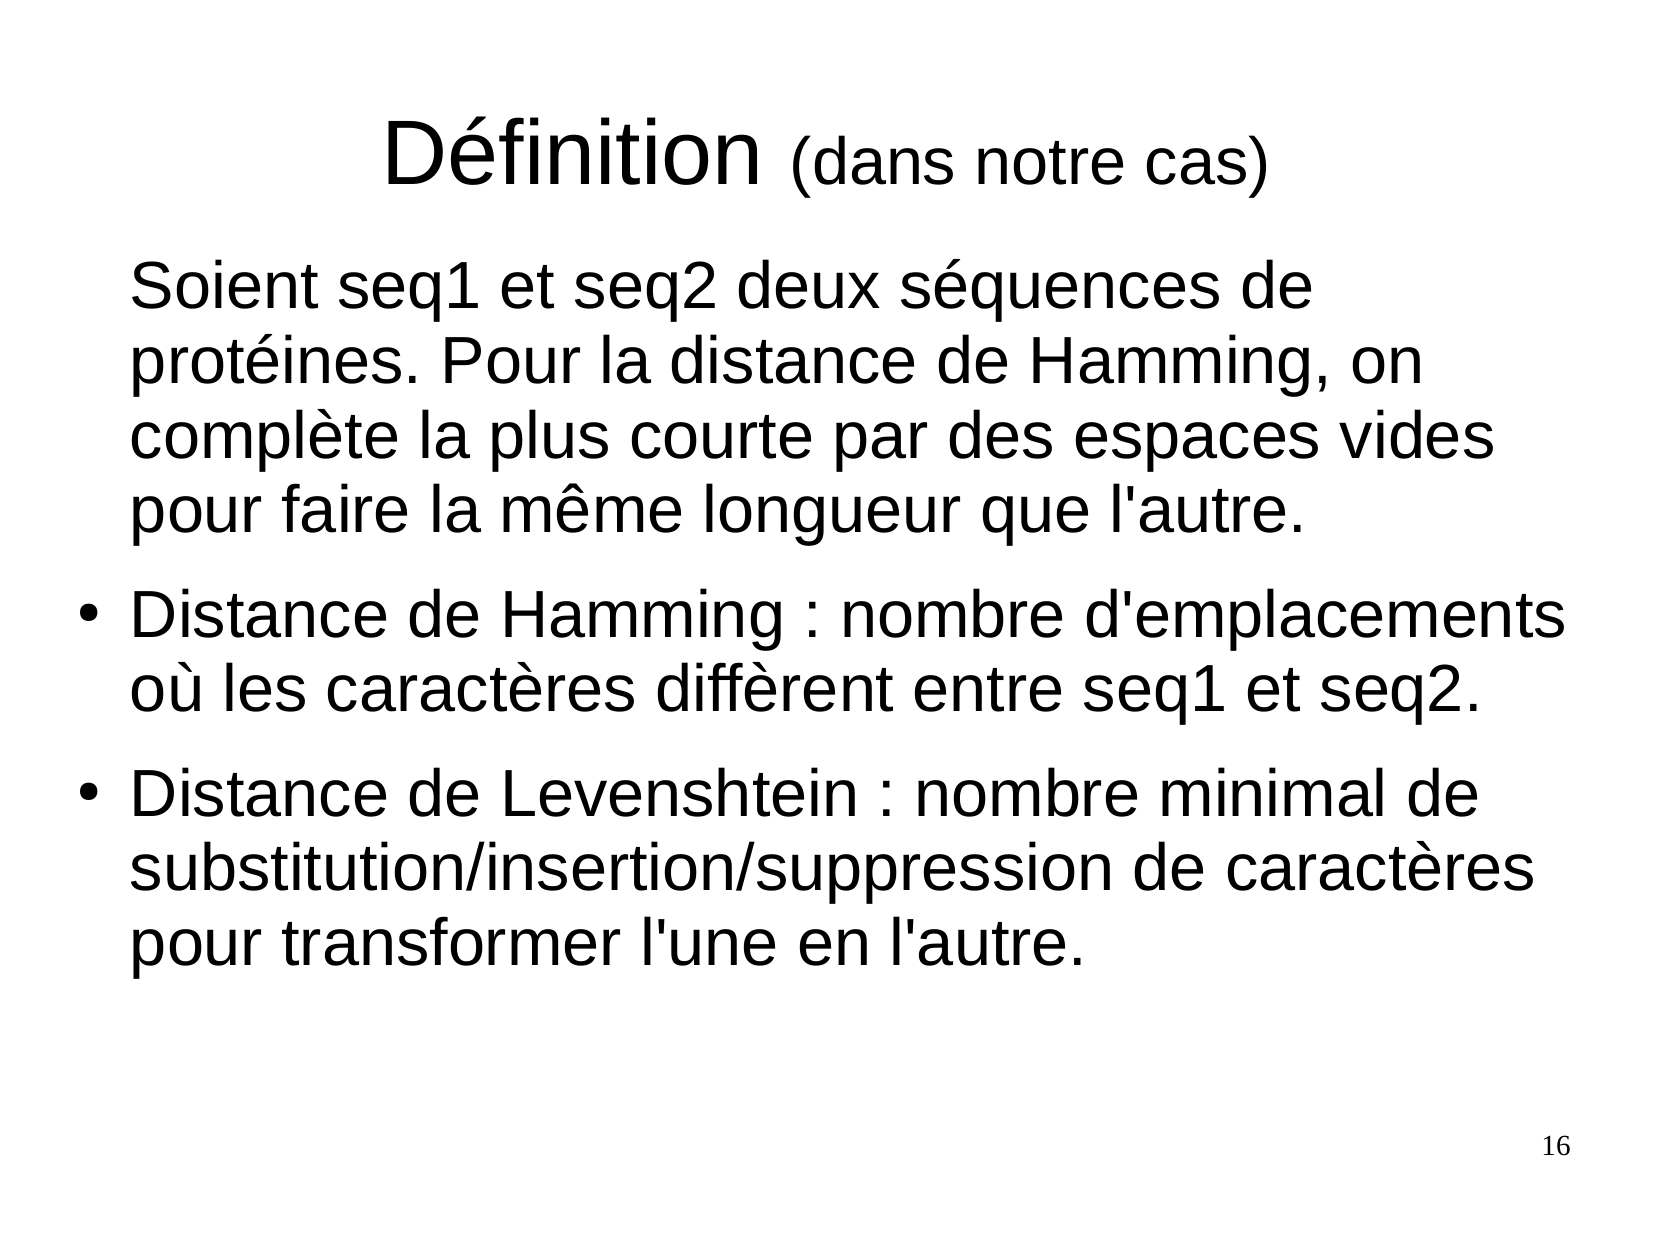

# Définition (dans notre cas)
Soient seq1 et seq2 deux séquences de protéines. Pour la distance de Hamming, on complète la plus courte par des espaces vides pour faire la même longueur que l'autre.
Distance de Hamming : nombre d'emplacements où les caractères diffèrent entre seq1 et seq2.
Distance de Levenshtein : nombre minimal de substitution/insertion/suppression de caractères pour transformer l'une en l'autre.
16